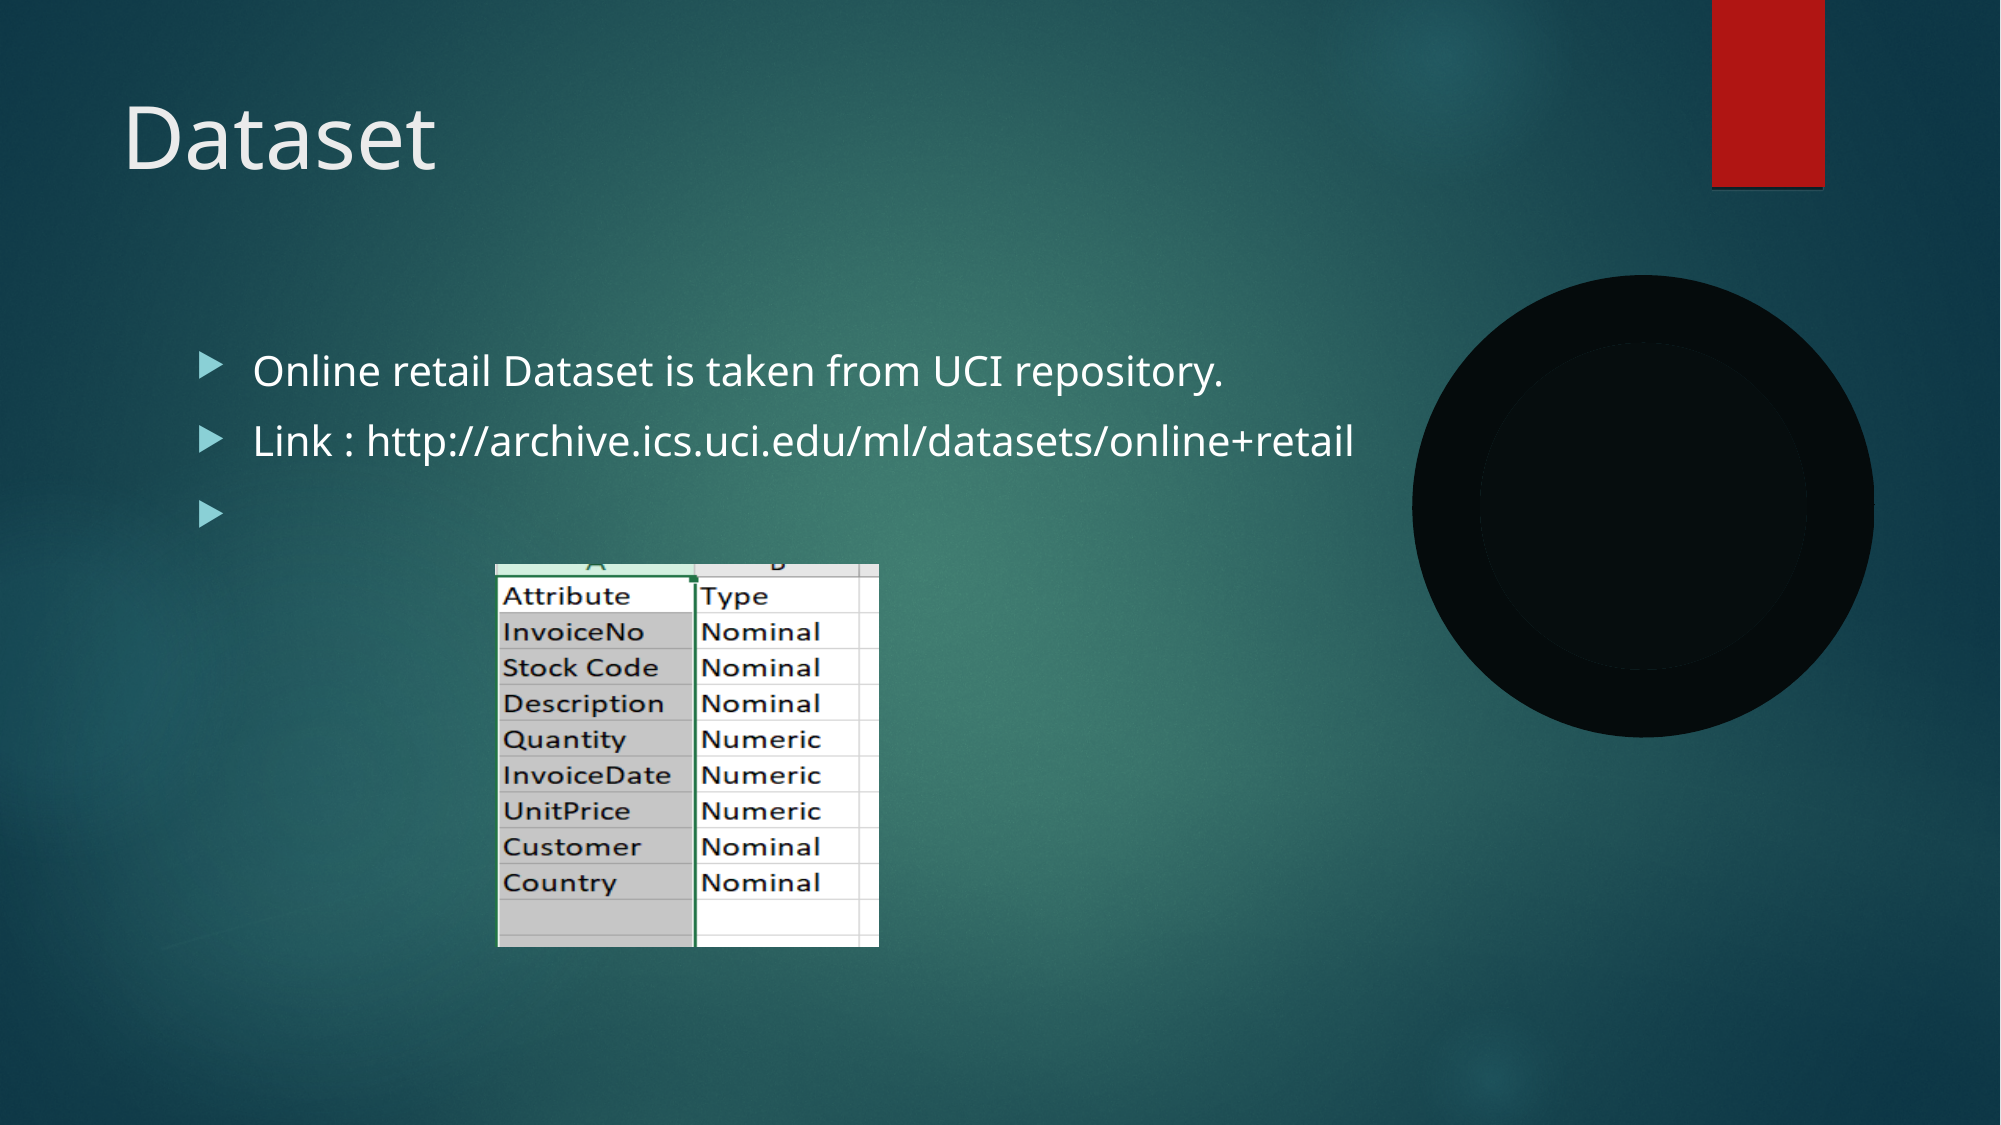

# Dataset
Online retail Dataset is taken from UCI repository.
Link : http://archive.ics.uci.edu/ml/datasets/online+retail